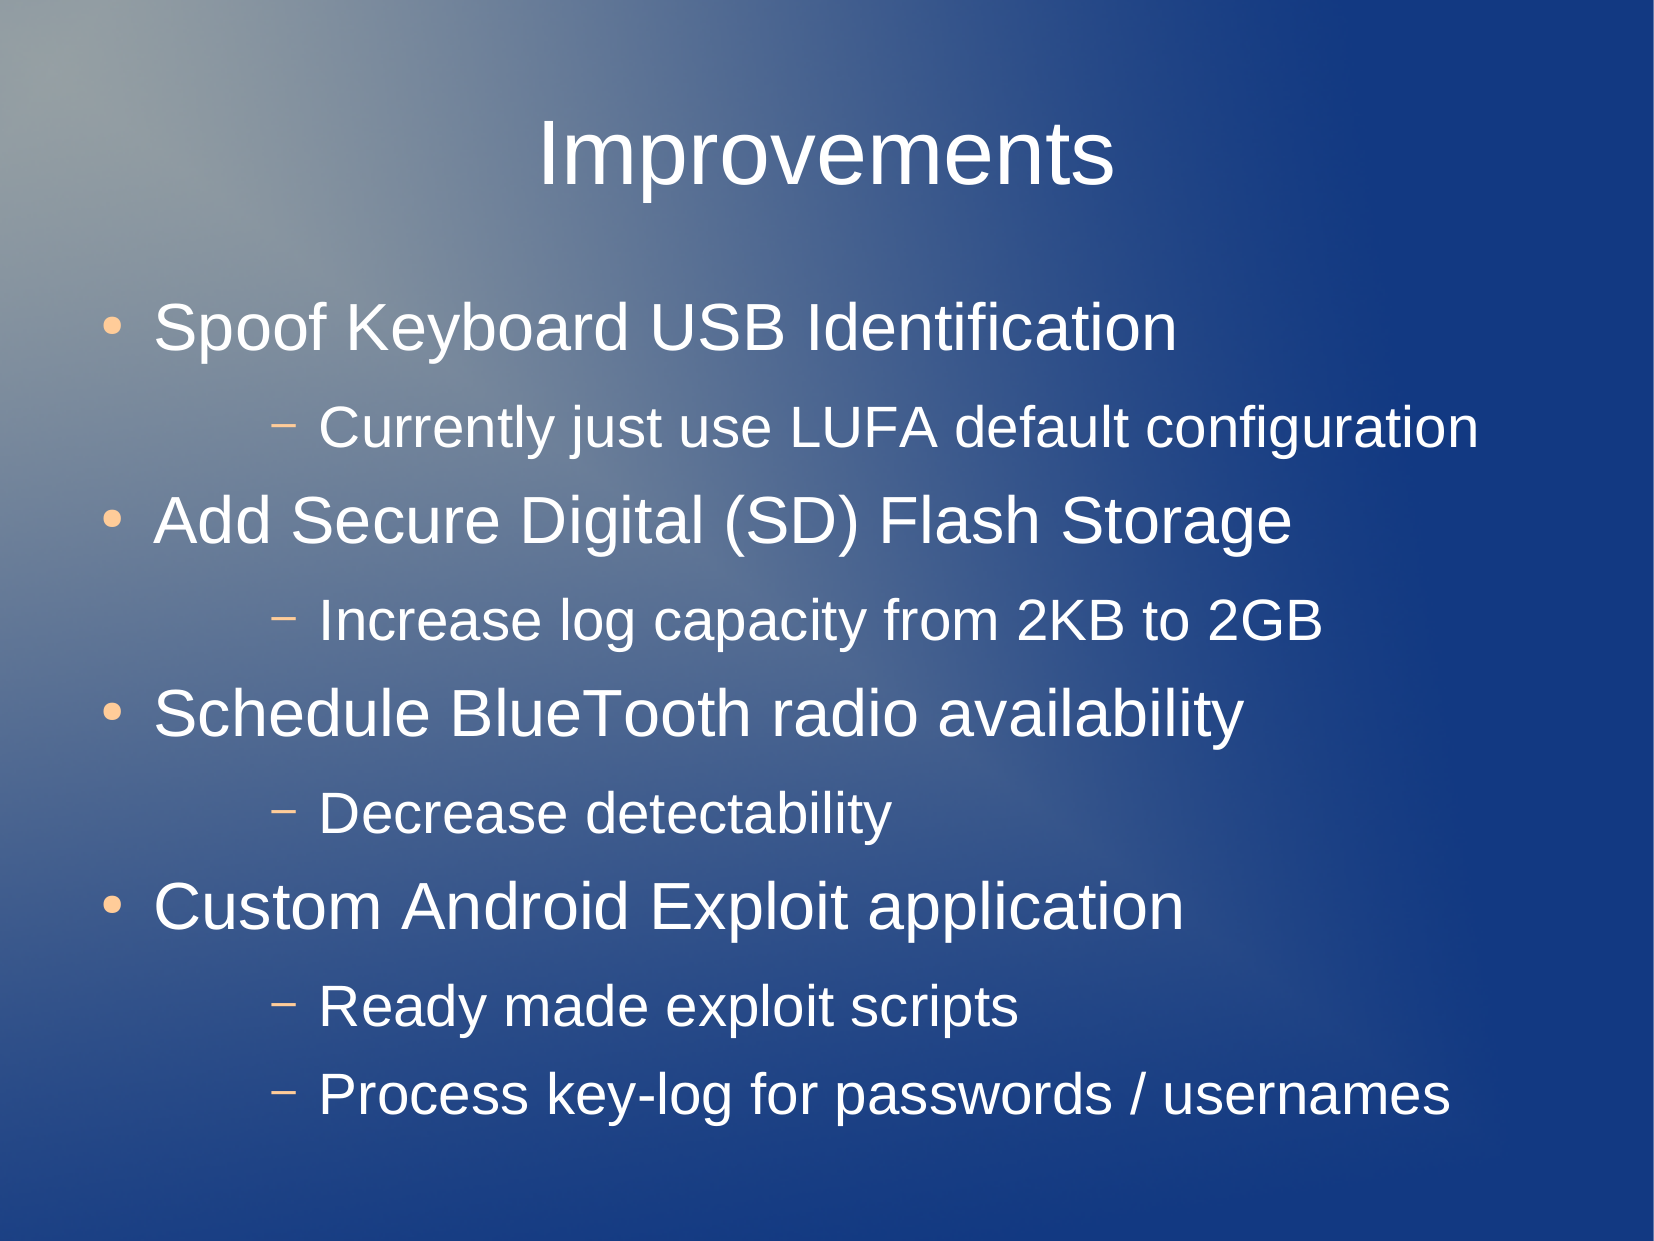

# Improvements
Spoof Keyboard USB Identification
Currently just use LUFA default configuration
Add Secure Digital (SD) Flash Storage
Increase log capacity from 2KB to 2GB
Schedule BlueTooth radio availability
Decrease detectability
Custom Android Exploit application
Ready made exploit scripts
Process key-log for passwords / usernames